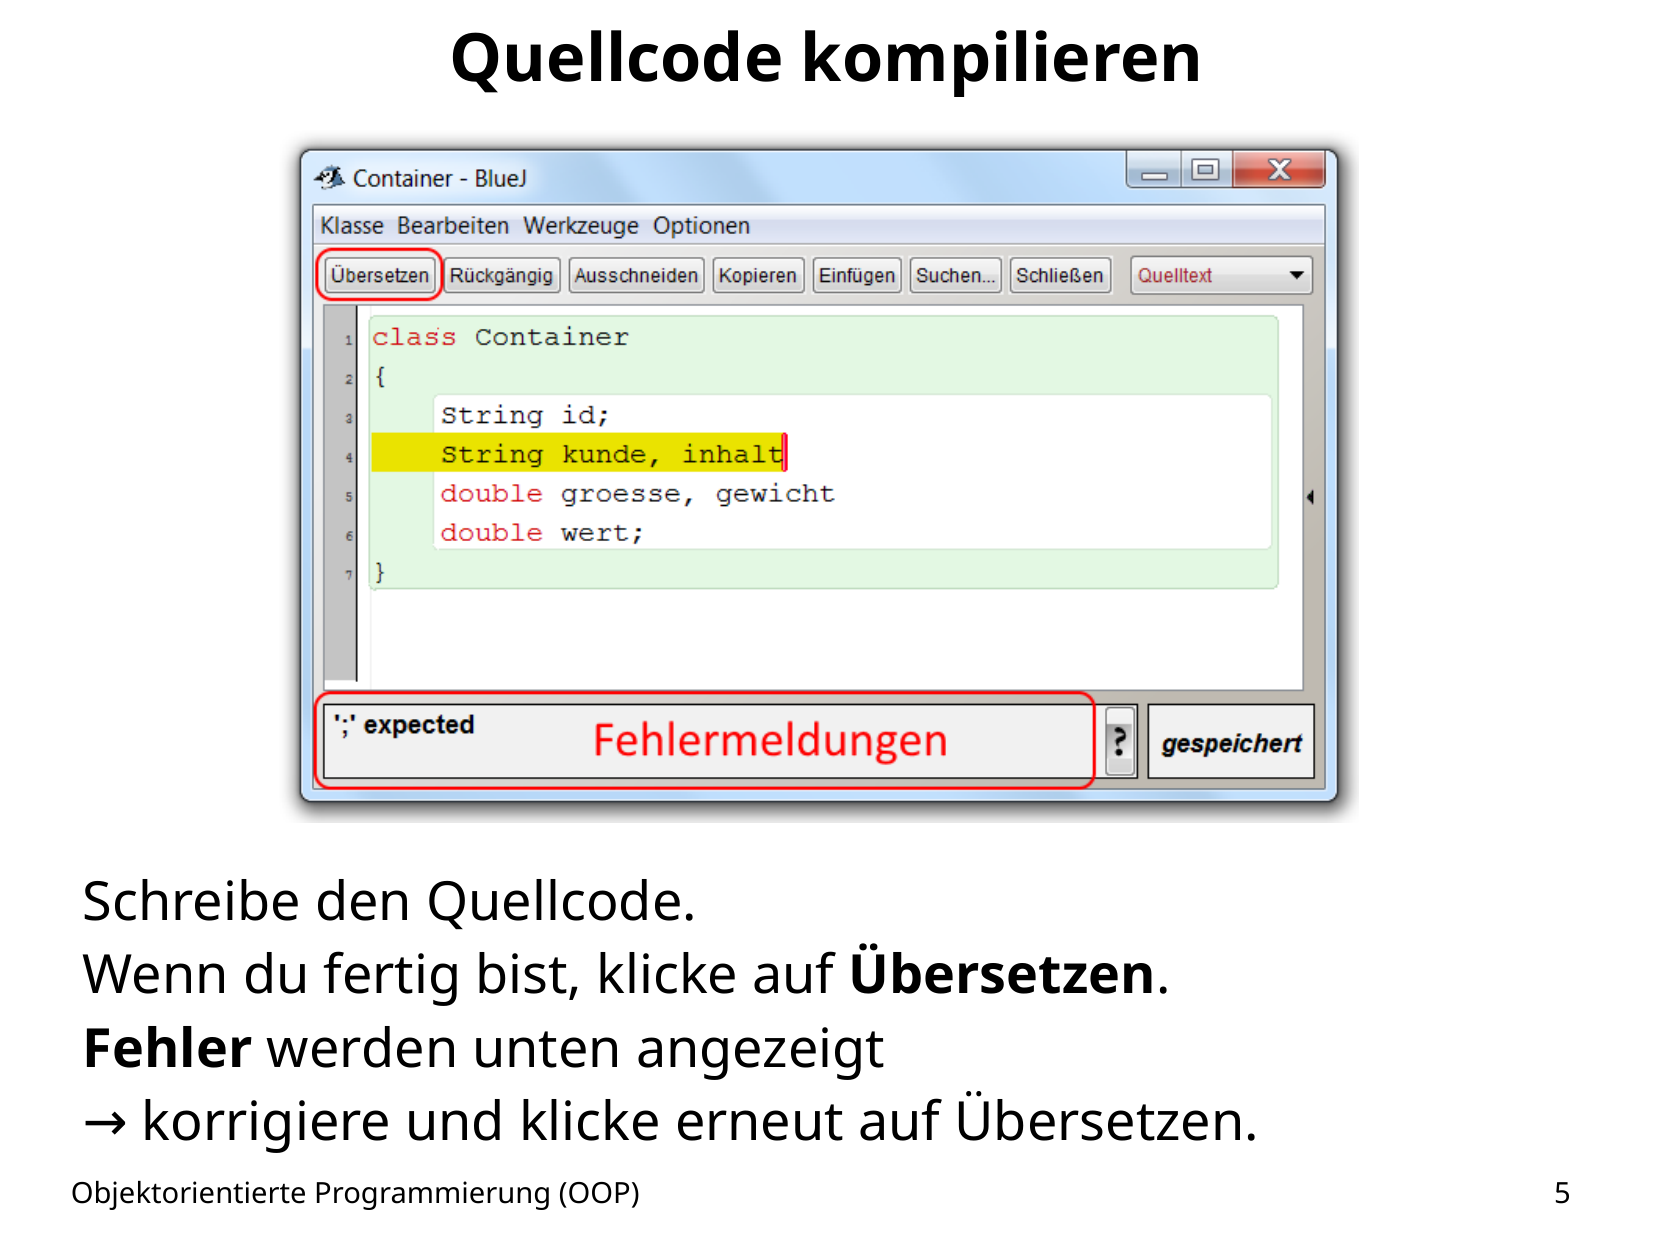

# Quellcode kompilieren
Schreibe den Quellcode.
Wenn du fertig bist, klicke auf Übersetzen.
Fehler werden unten angezeigt
→ korrigiere und klicke erneut auf Übersetzen.
Objektorientierte Programmierung (OOP)
5